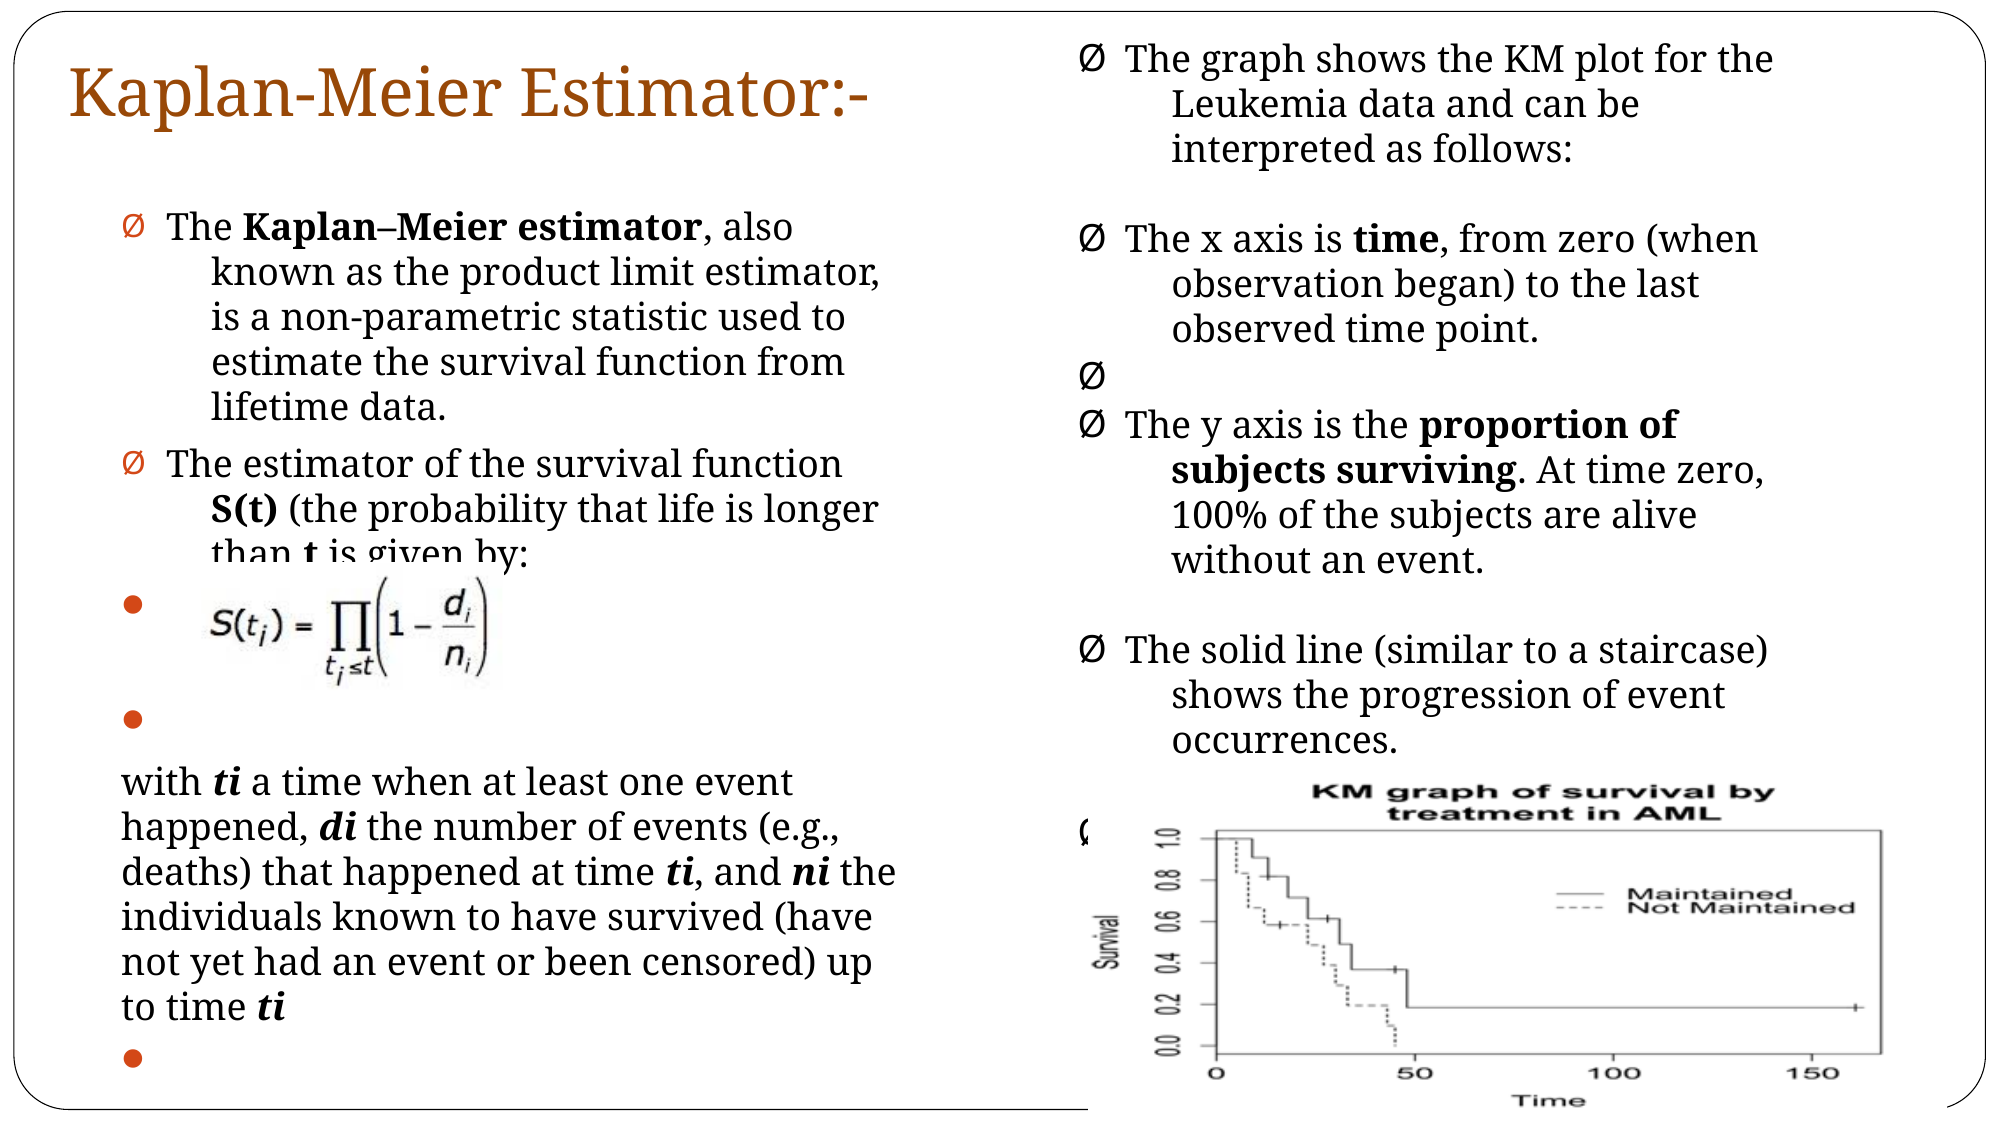

The graph shows the KM plot for the Leukemia data and can be interpreted as follows:
The x axis is time, from zero (when observation began) to the last observed time point.
The y axis is the proportion of subjects surviving. At time zero, 100% of the subjects are alive without an event.
The solid line (similar to a staircase) shows the progression of event occurrences.
 Kaplan-Meier Estimator:-
# The Kaplan–Meier estimator, also known as the product limit estimator, is a non-parametric statistic used to estimate the survival function from lifetime data.
The estimator of the survival function S(t) (the probability that life is longer than t is given by:
with ti a time when at least one event happened, di the number of events (e.g., deaths) that happened at time ti, and ni the individuals known to have survived (have not yet had an event or been censored) up to time ti
5